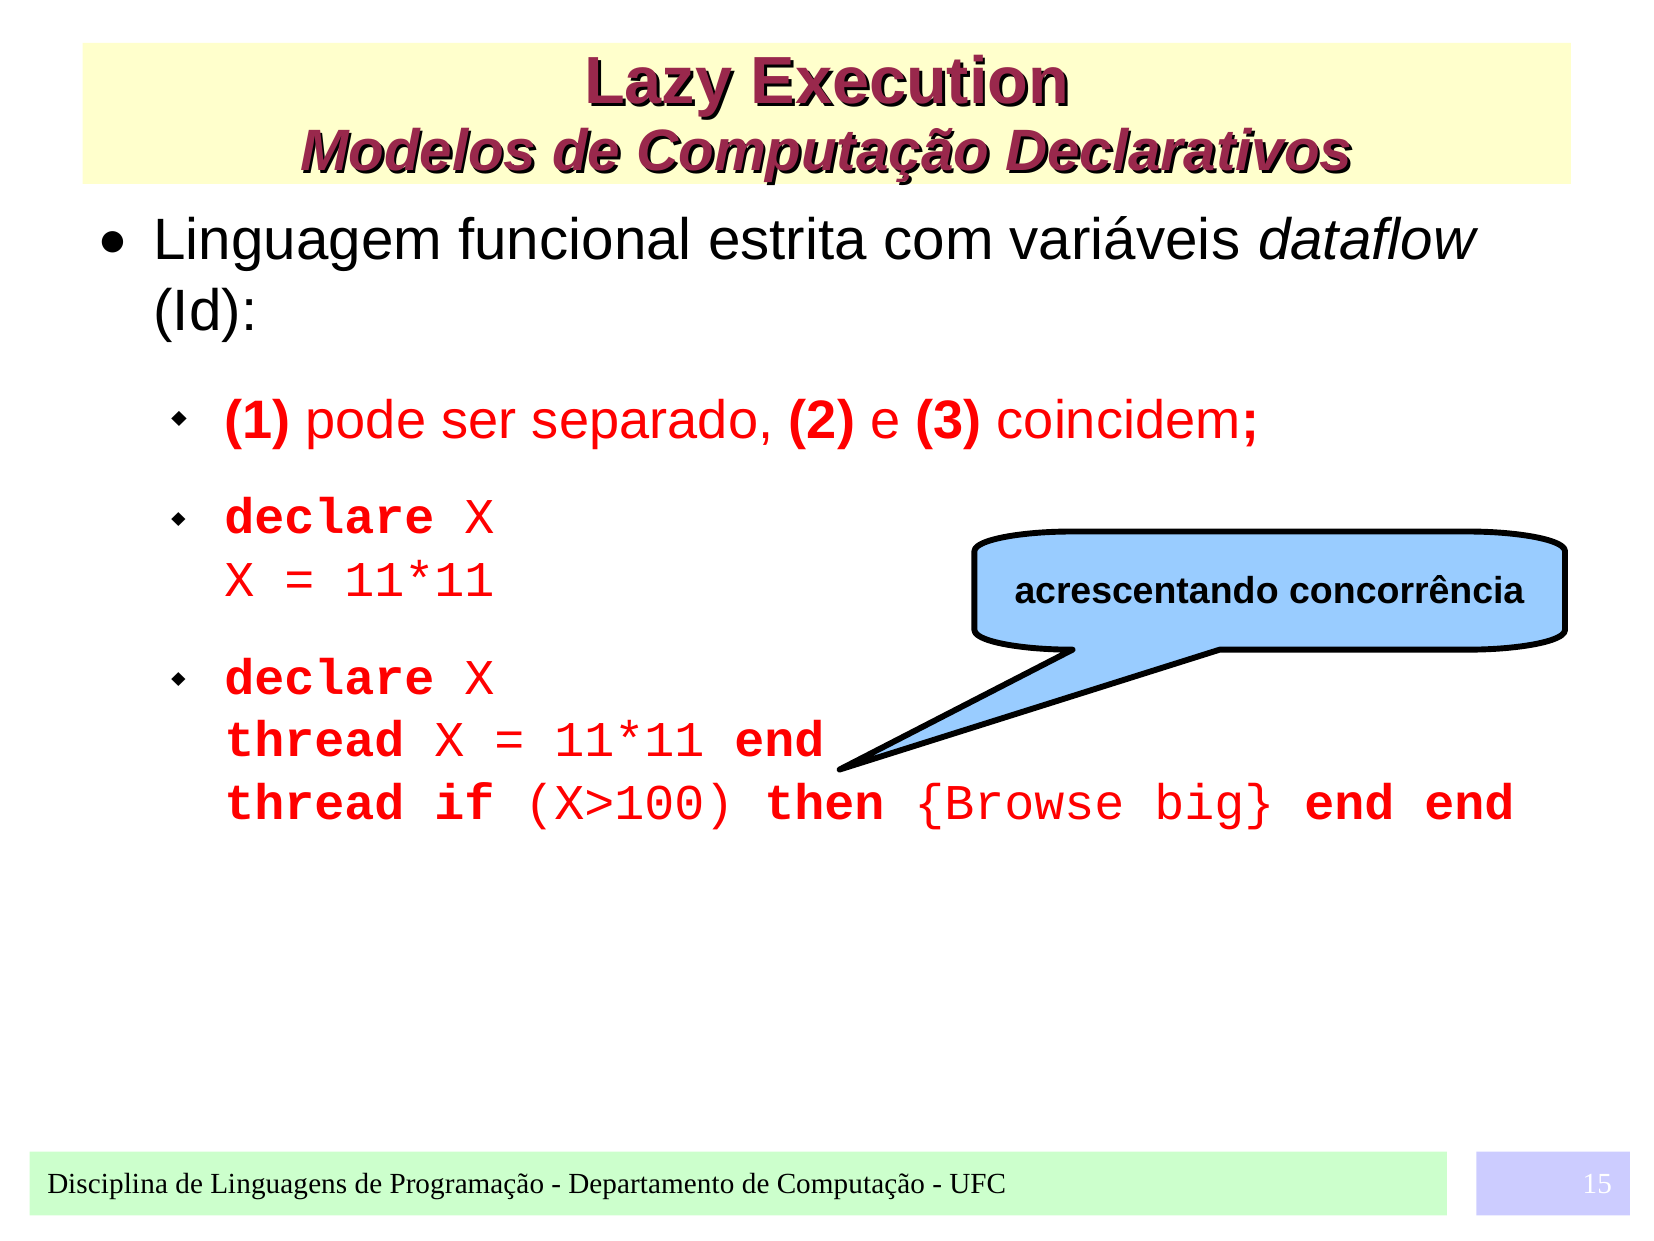

# Lazy Execution Modelos de Computação Declarativos
Linguagem funcional estrita com variáveis dataflow (Id):
(1) pode ser separado, (2) e (3) coincidem;
declare X
X = 11*11
declare X
thread X = 11*11 end
thread if (X>100) then {Browse big} end end
acrescentando concorrência
Disciplina de Linguagens de Programação - Departamento de Computação - UFC
15